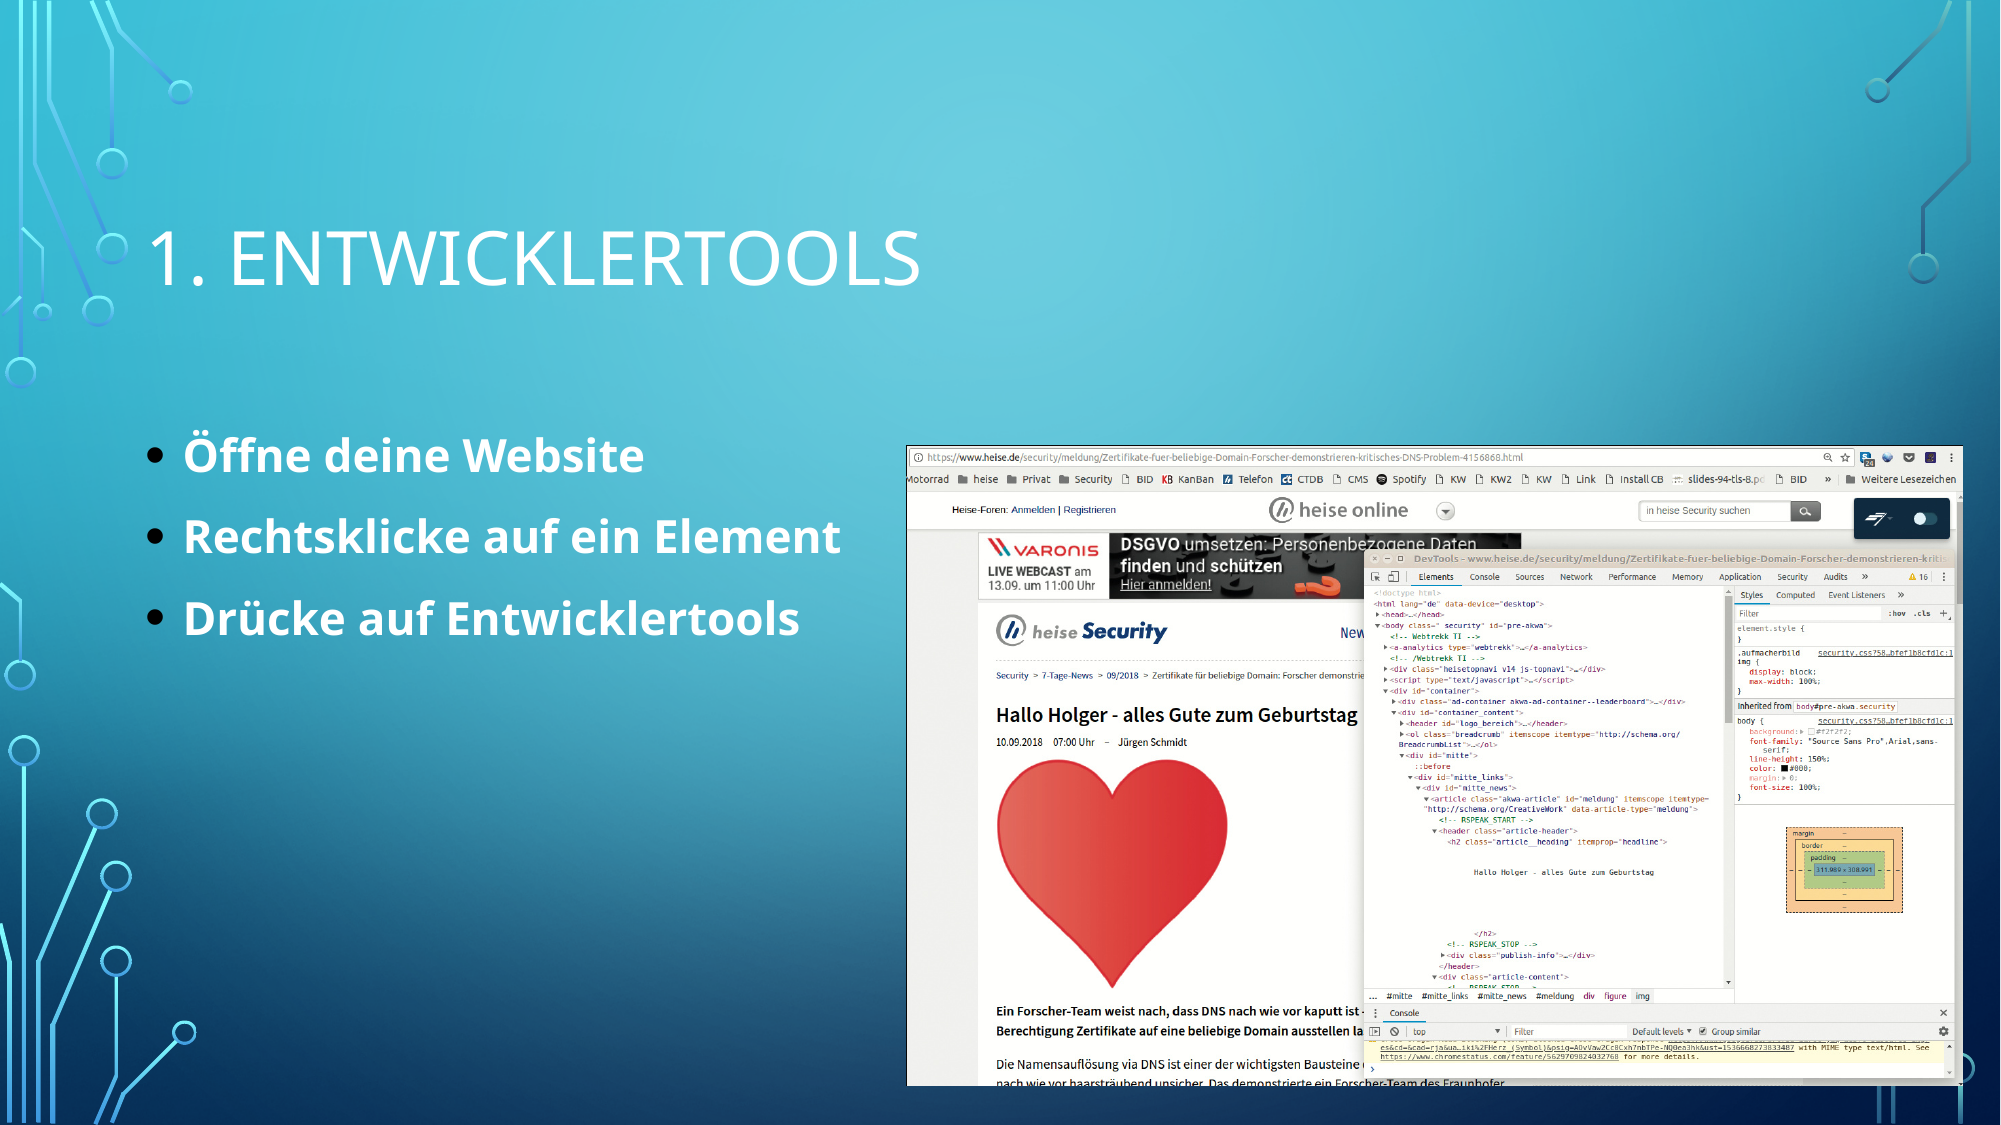

# 1. entwicklertools
Öffne deine Website
Rechtsklicke auf ein Element
Drücke auf Entwicklertools